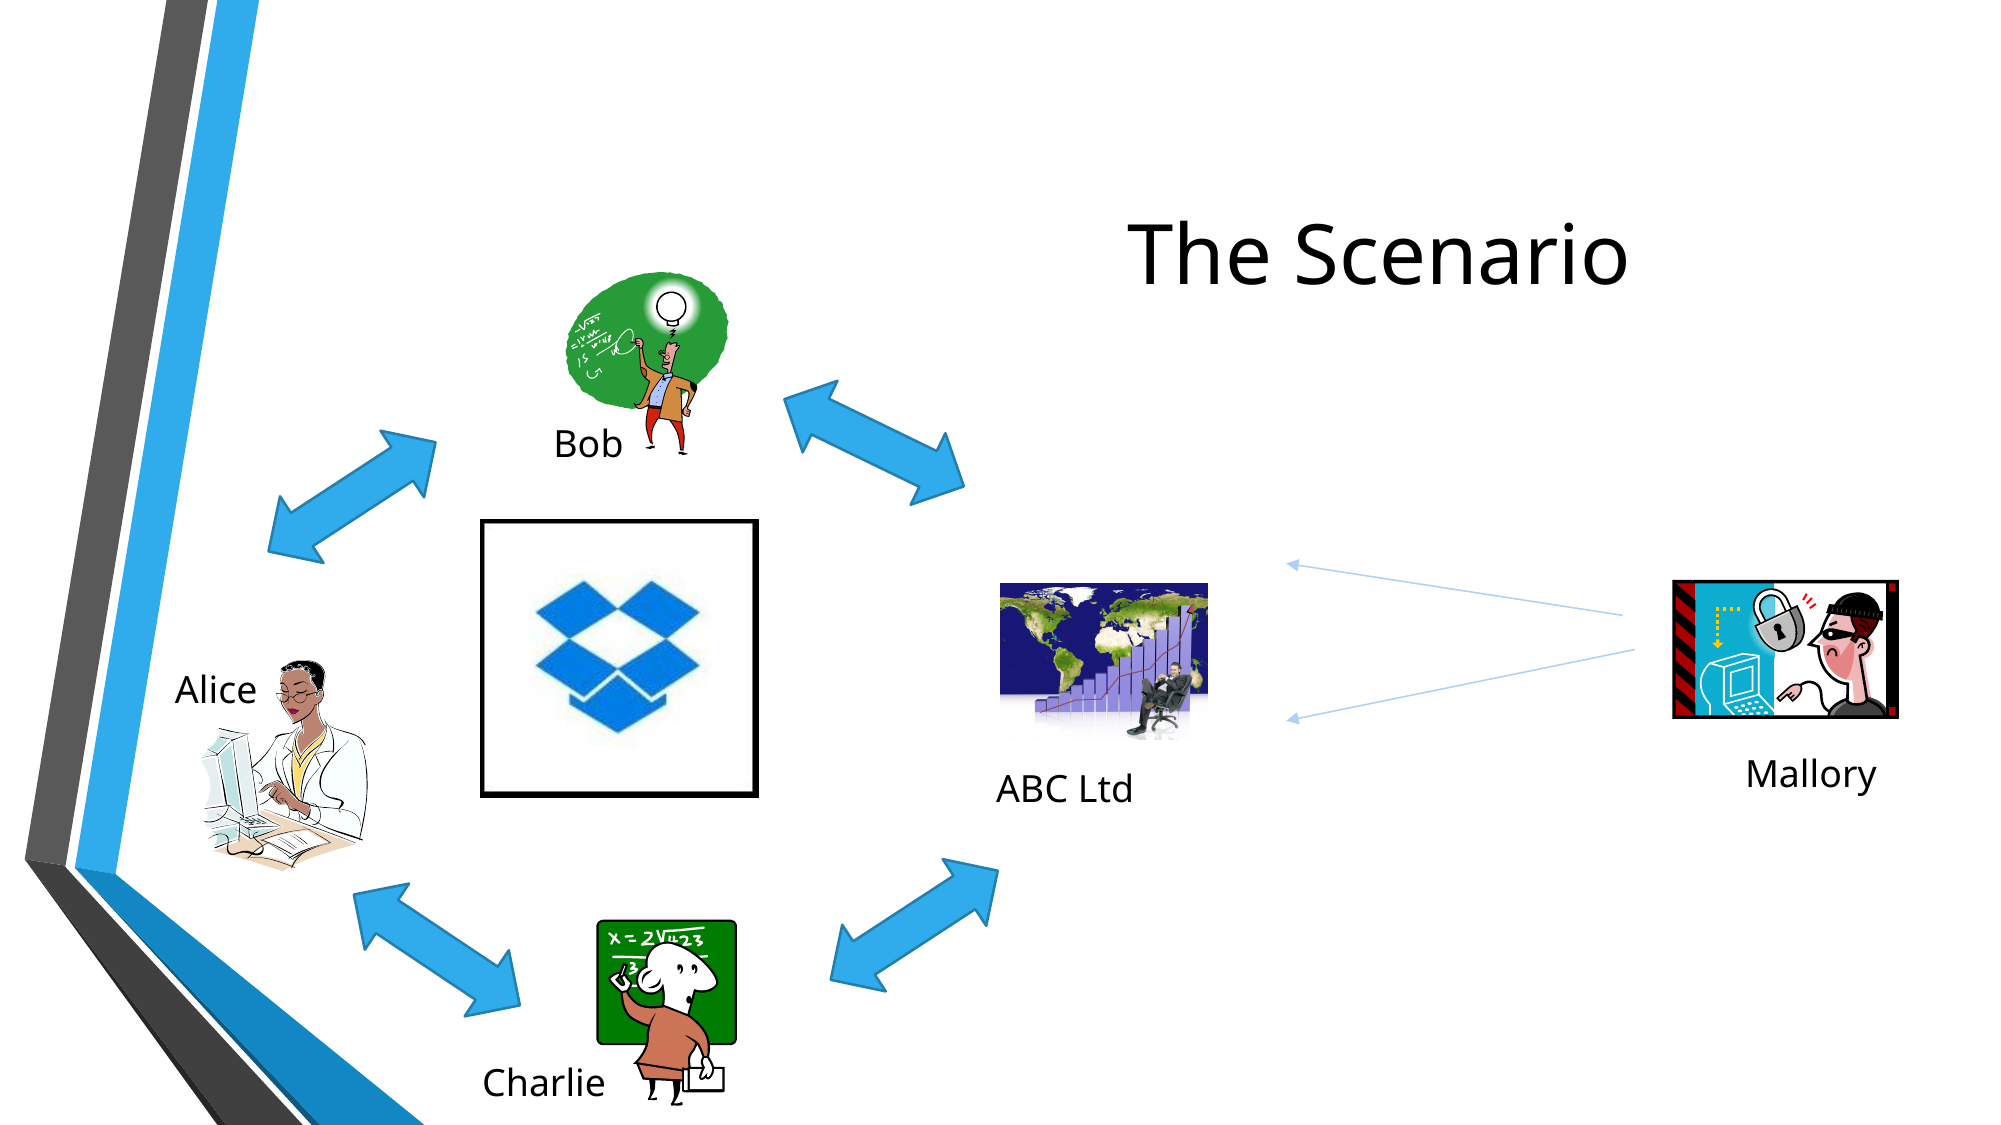

# The Scenario
Bob
Alice
Mallory
ABC Ltd
Charlie